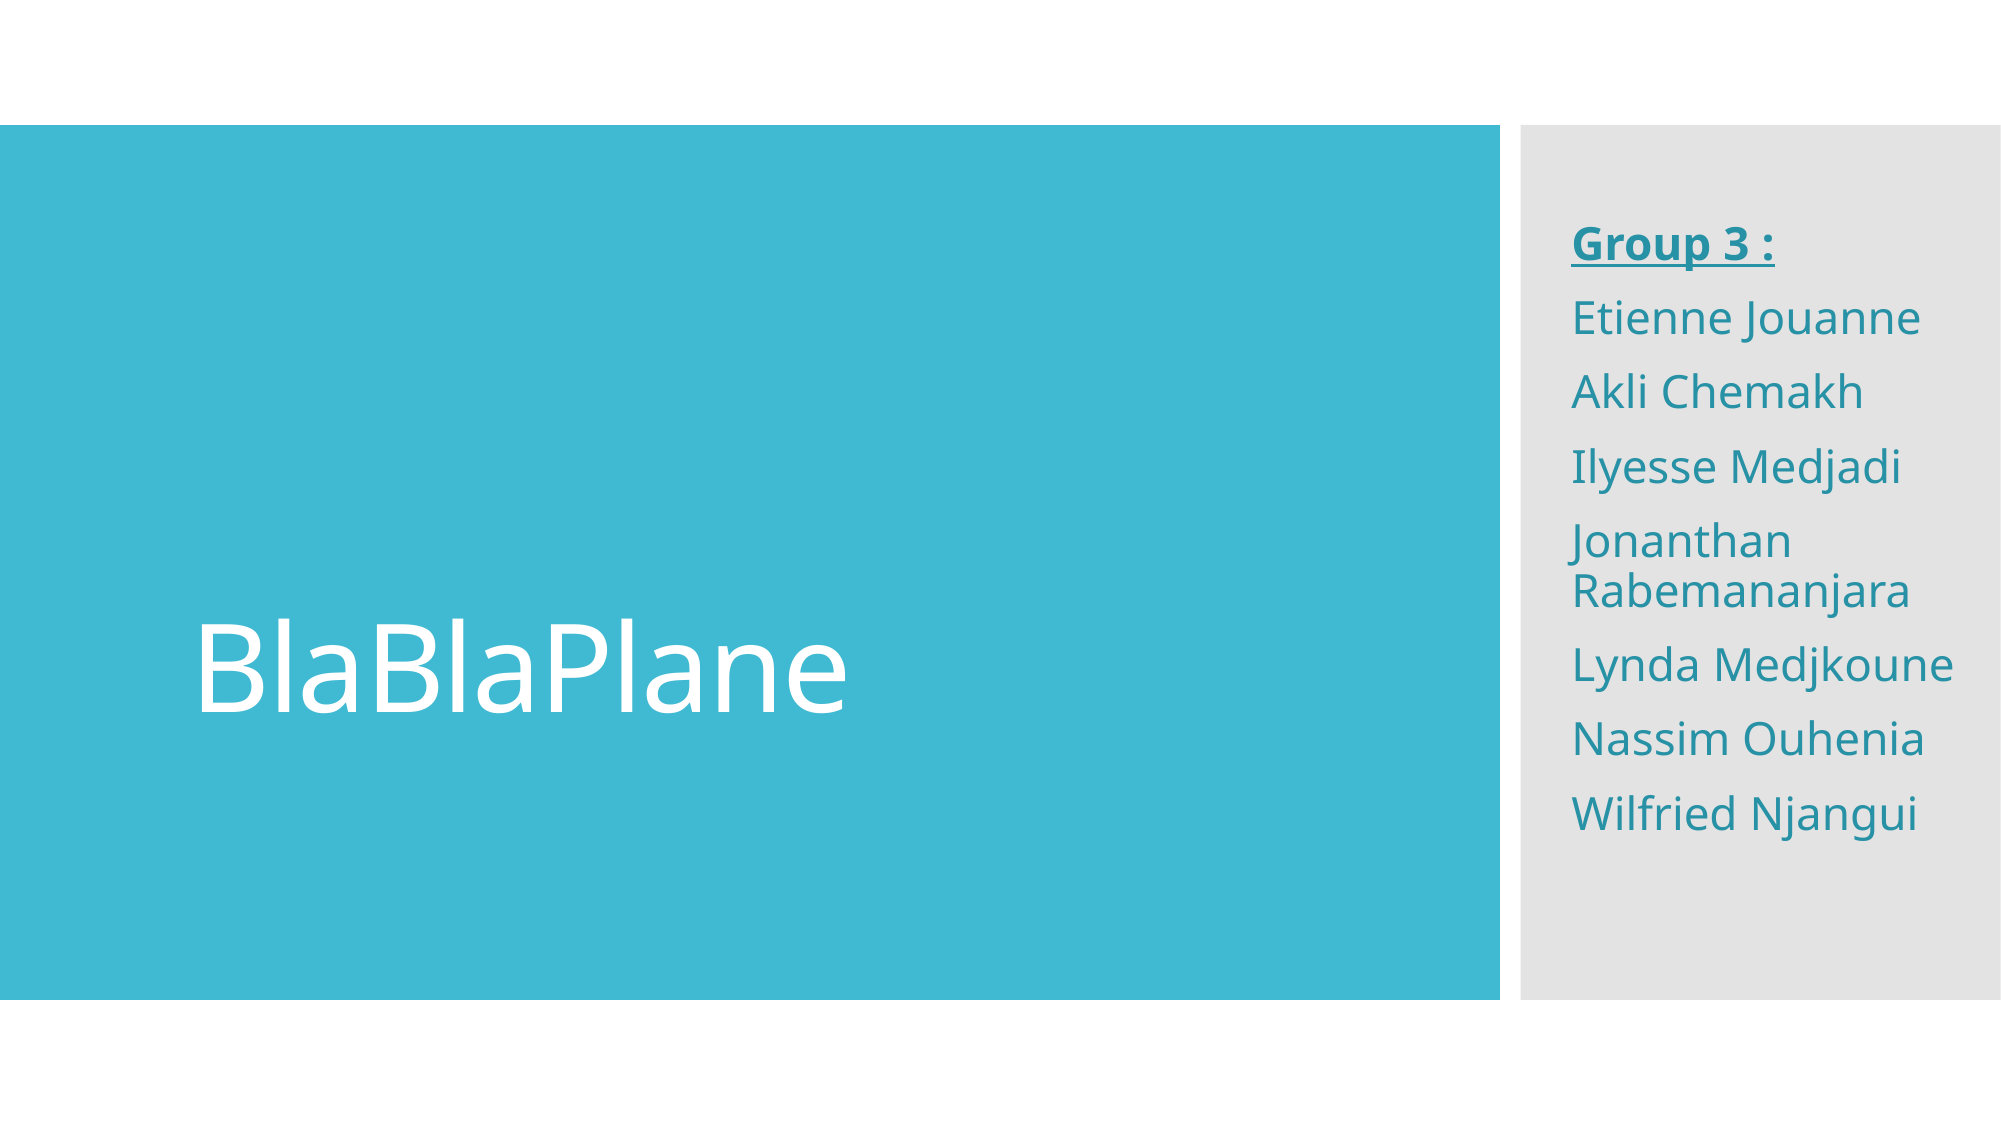

# BlaBlaPlane
Group 3 :
Etienne Jouanne
Akli Chemakh
Ilyesse Medjadi
Jonanthan Rabemananjara
Lynda Medjkoune
Nassim Ouhenia
Wilfried Njangui